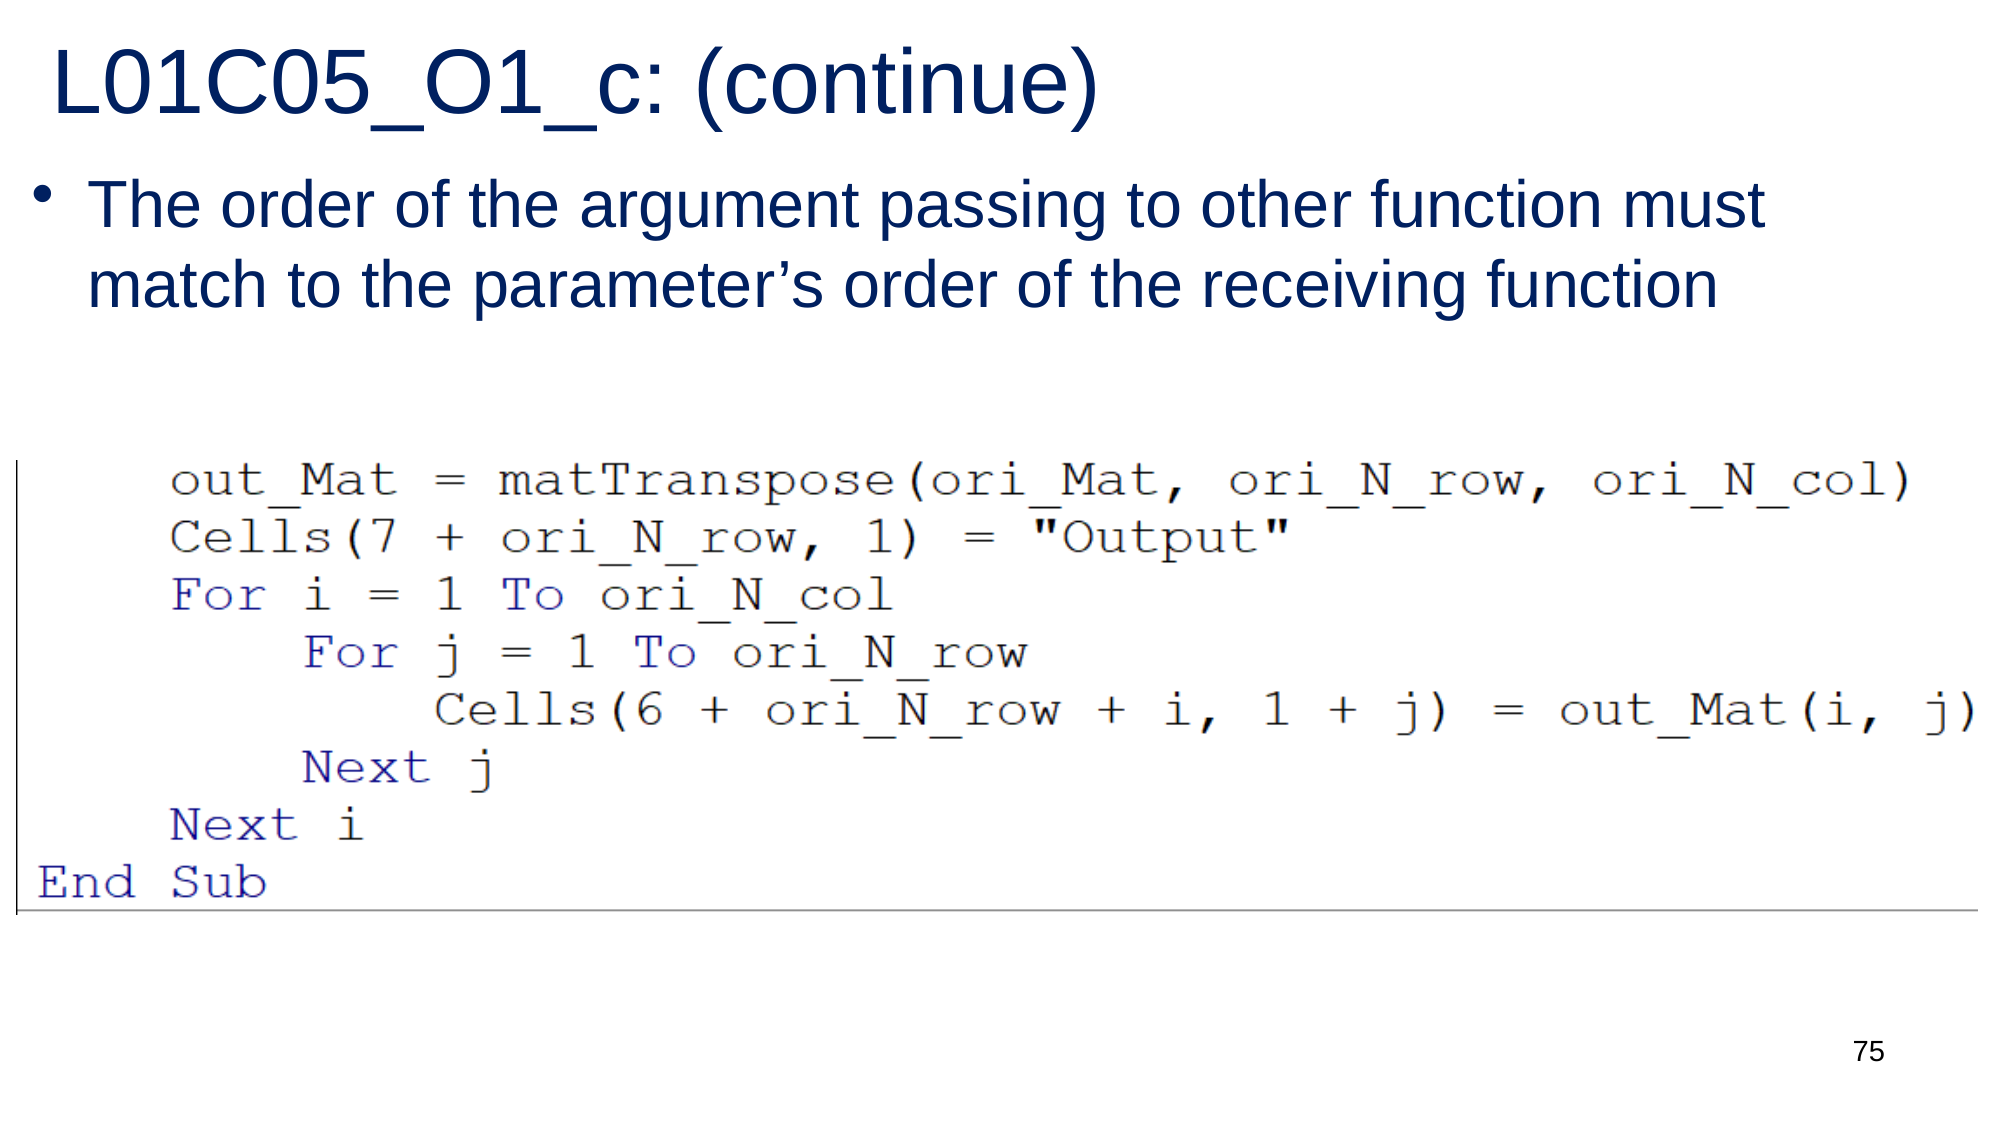

# L01C05_O1_c: (continue)
The order of the argument passing to other function must match to the parameter’s order of the receiving function